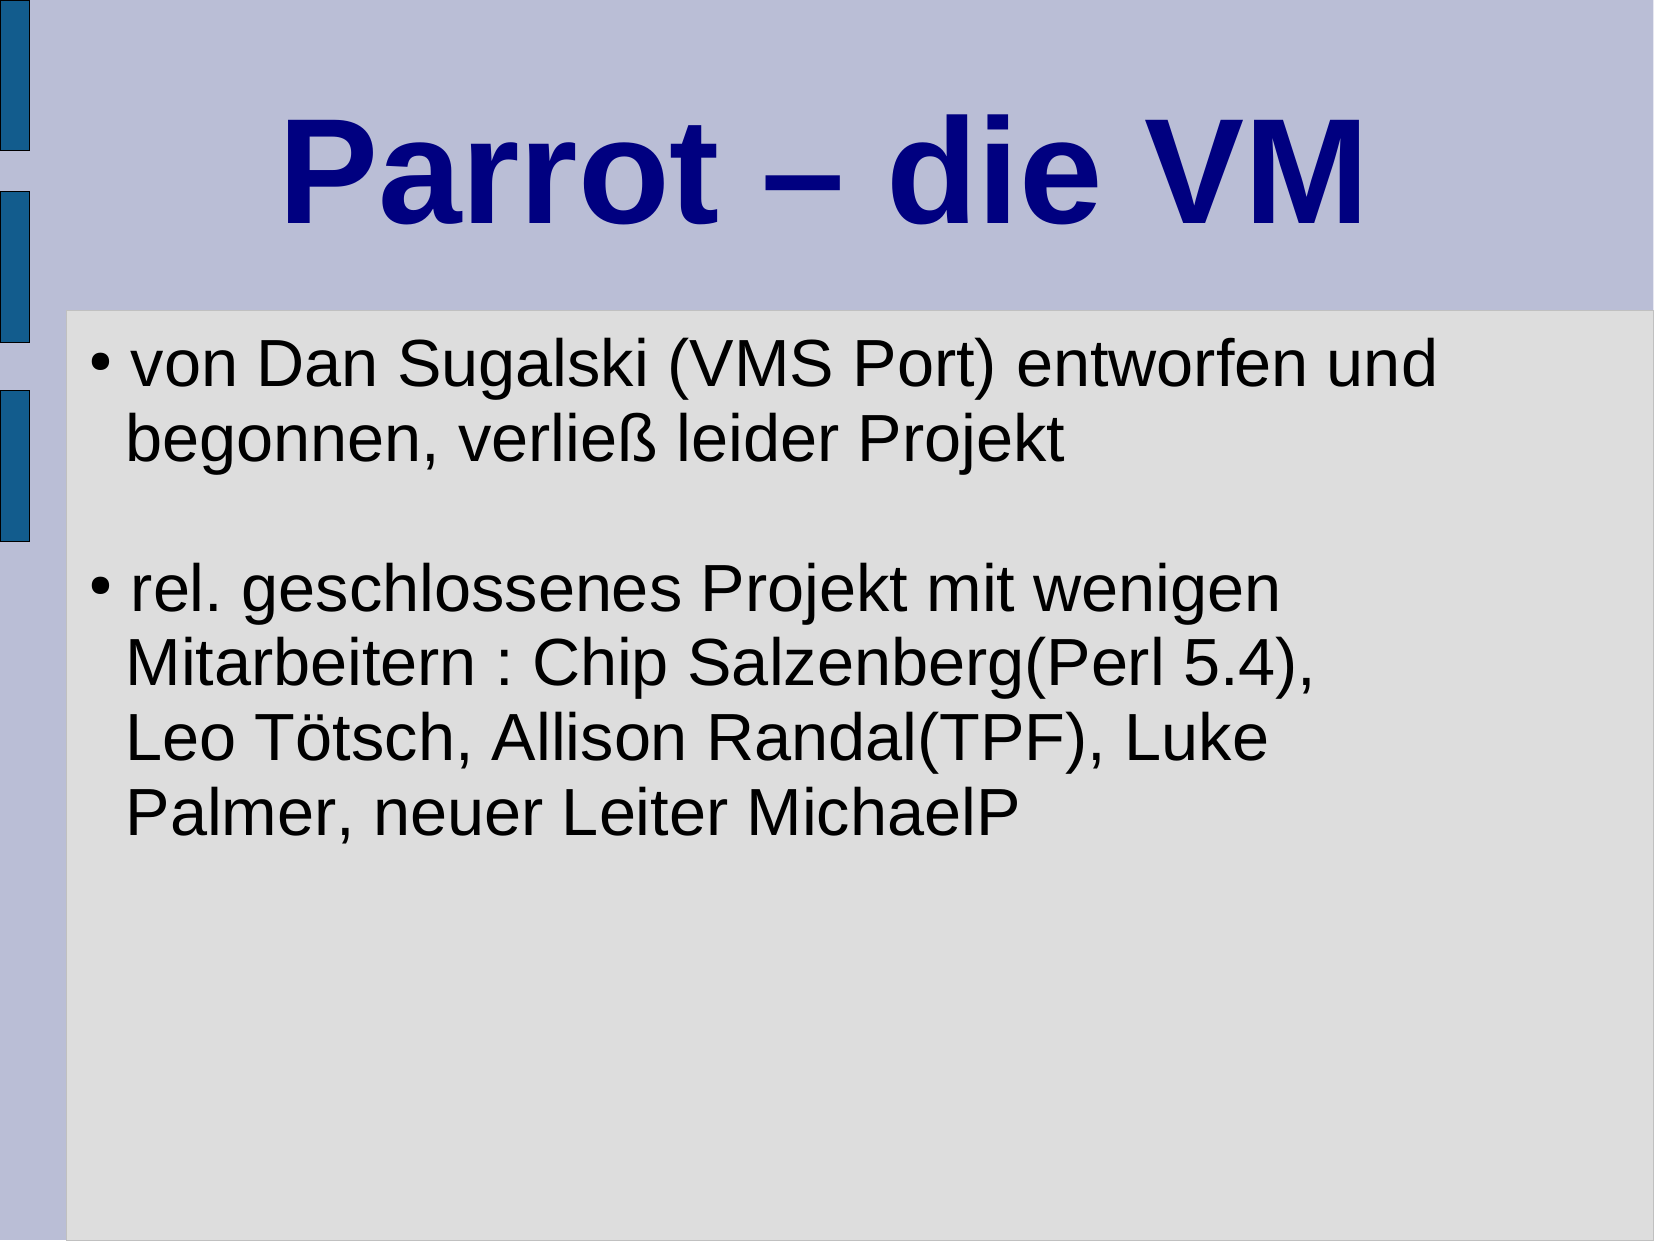

# Parrot – die VM
 von Dan Sugalski (VMS Port) entworfen und
 begonnen, verließ leider Projekt
 rel. geschlossenes Projekt mit wenigen
 Mitarbeitern : Chip Salzenberg(Perl 5.4),
 Leo Tötsch, Allison Randal(TPF), Luke
 Palmer, neuer Leiter MichaelP